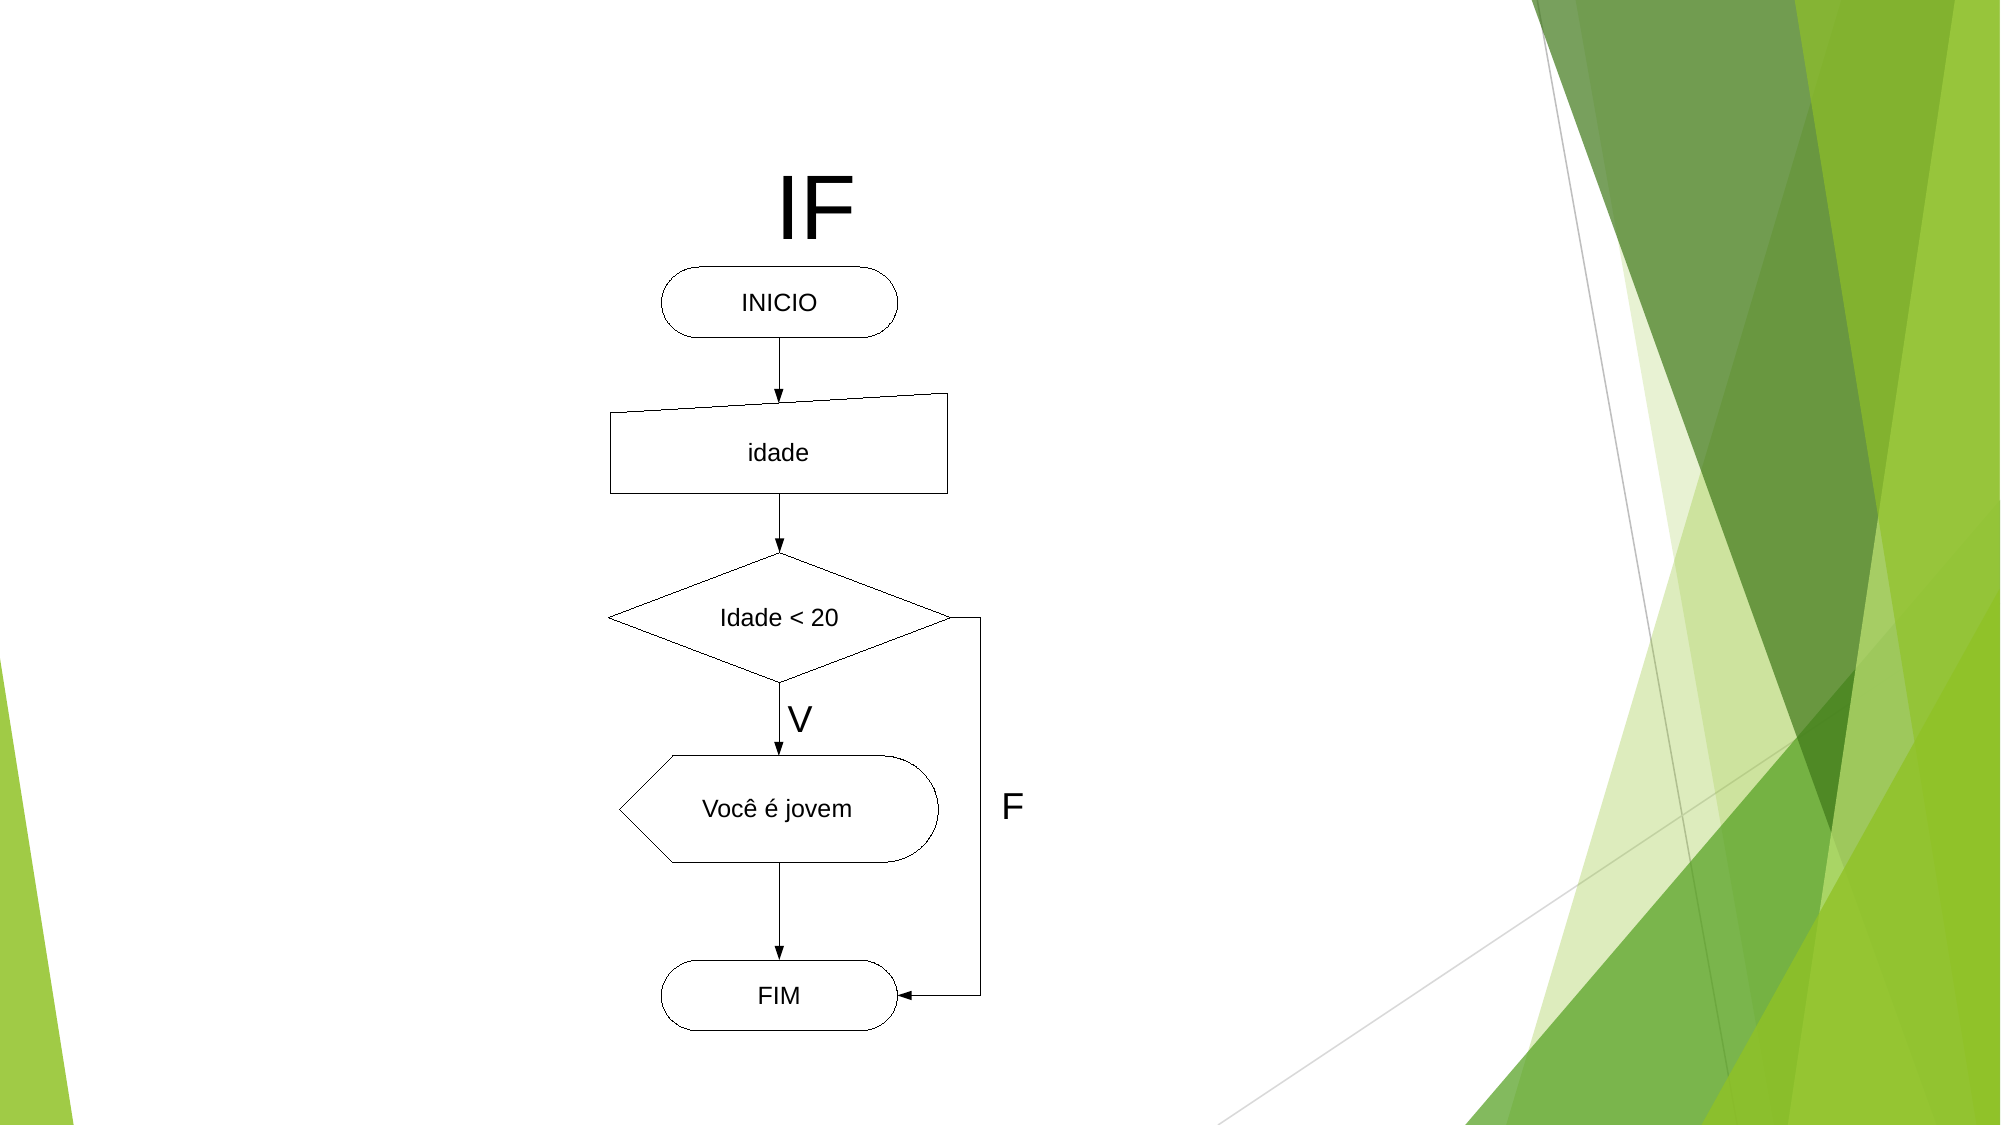

# IF
INICIO
idade
Idade < 20
Você é jovem
FIM